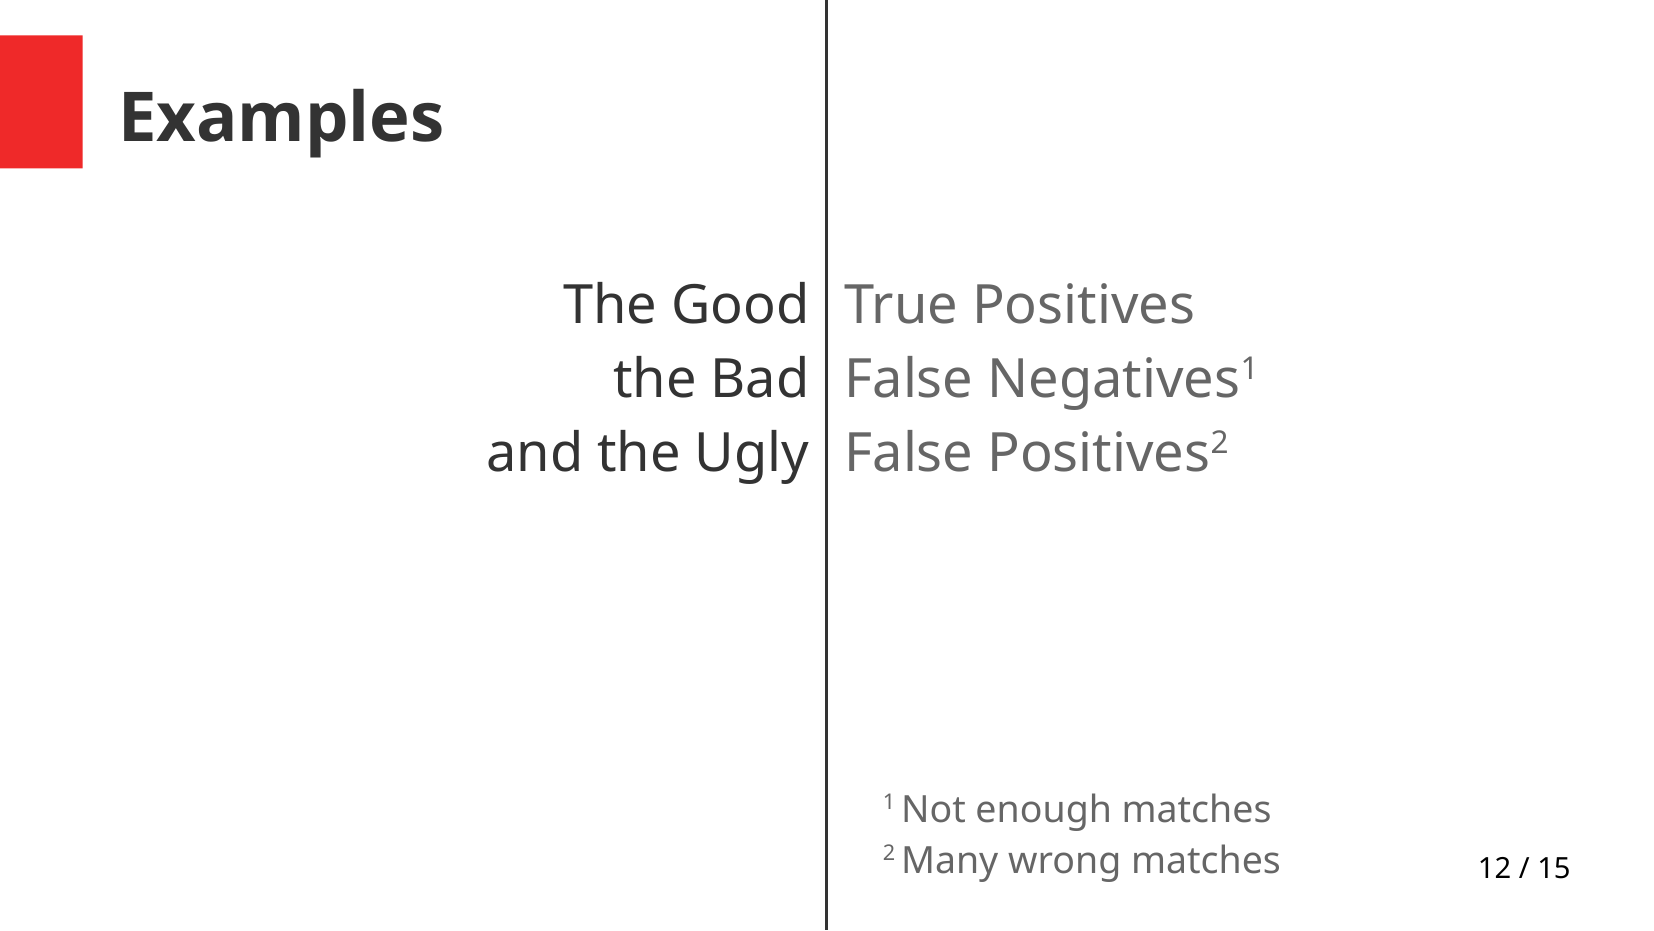

# Examples
The Good
the Bad
and the Ugly
True Positives
False Negatives1
False Positives2
1 Not enough matches
2 Many wrong matches
12